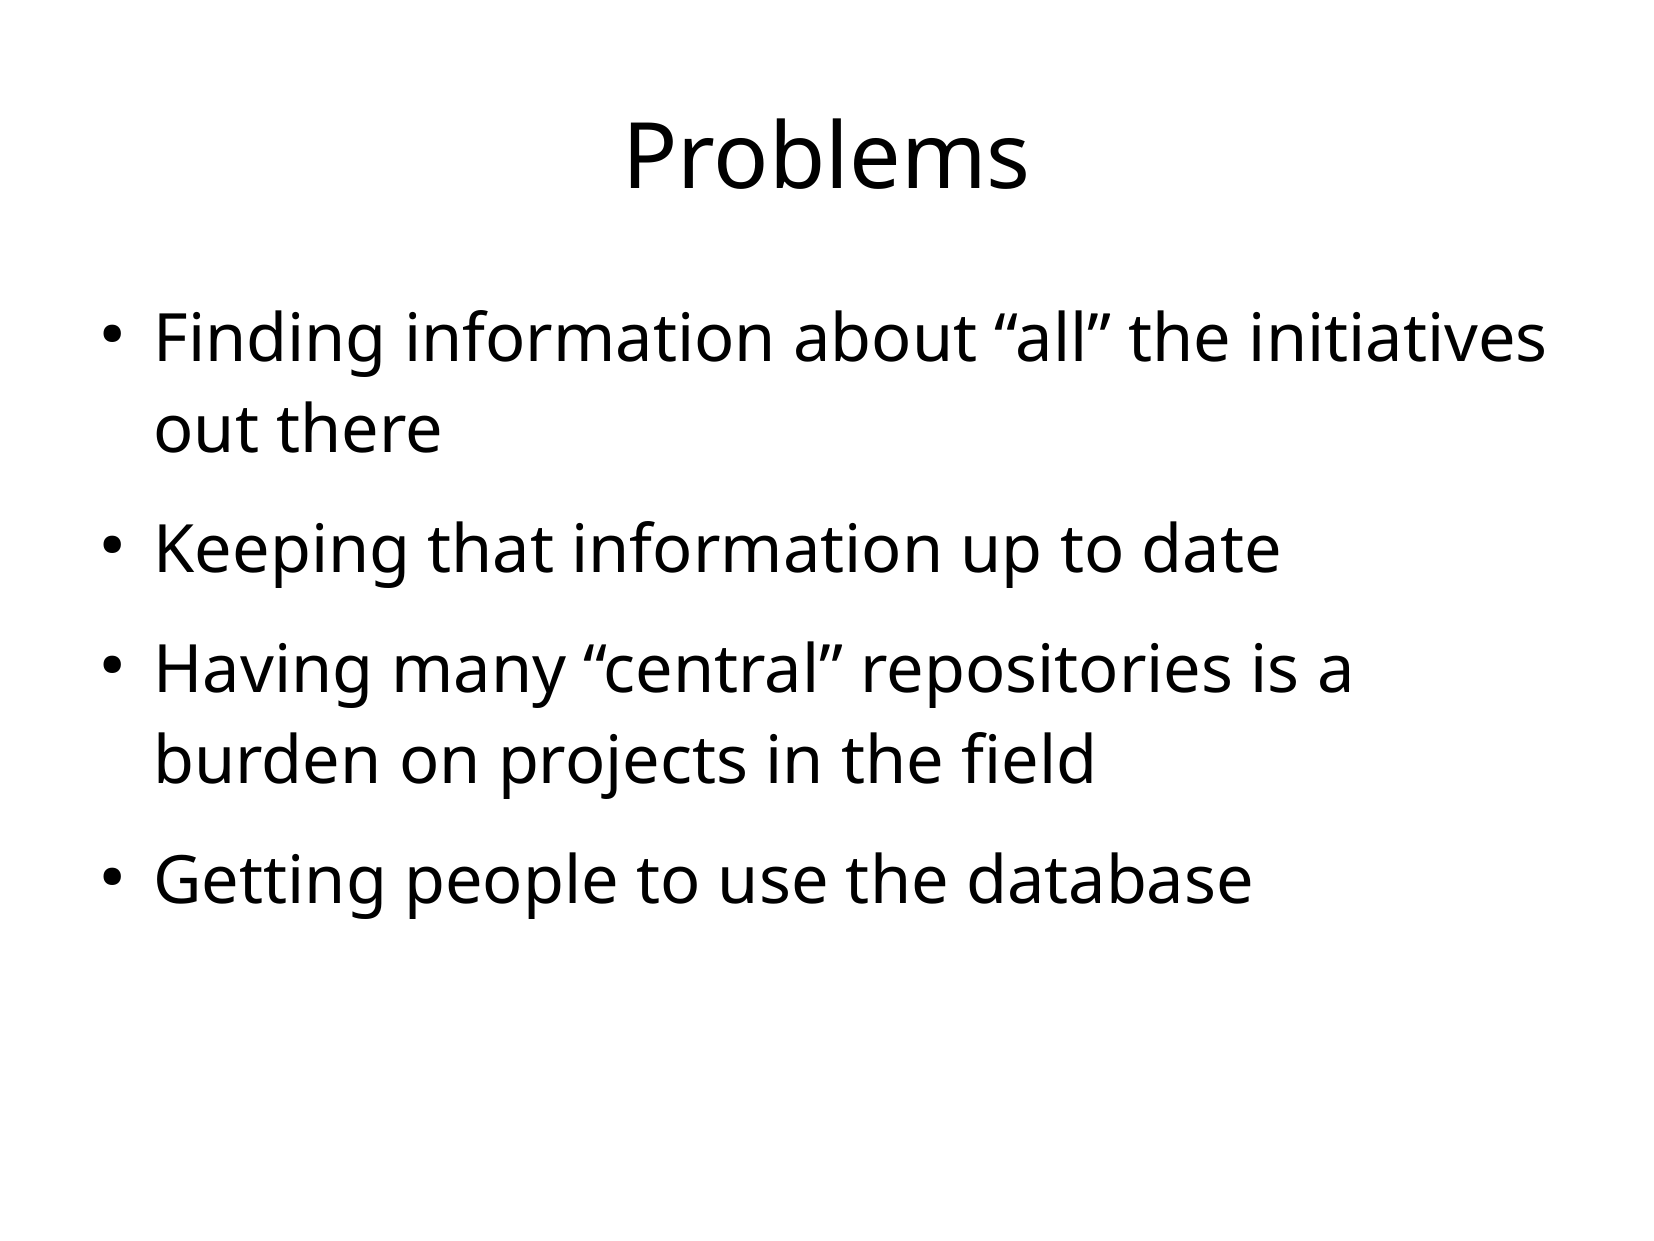

# Problems
Finding information about “all” the initiatives out there
Keeping that information up to date
Having many “central” repositories is a burden on projects in the field
Getting people to use the database